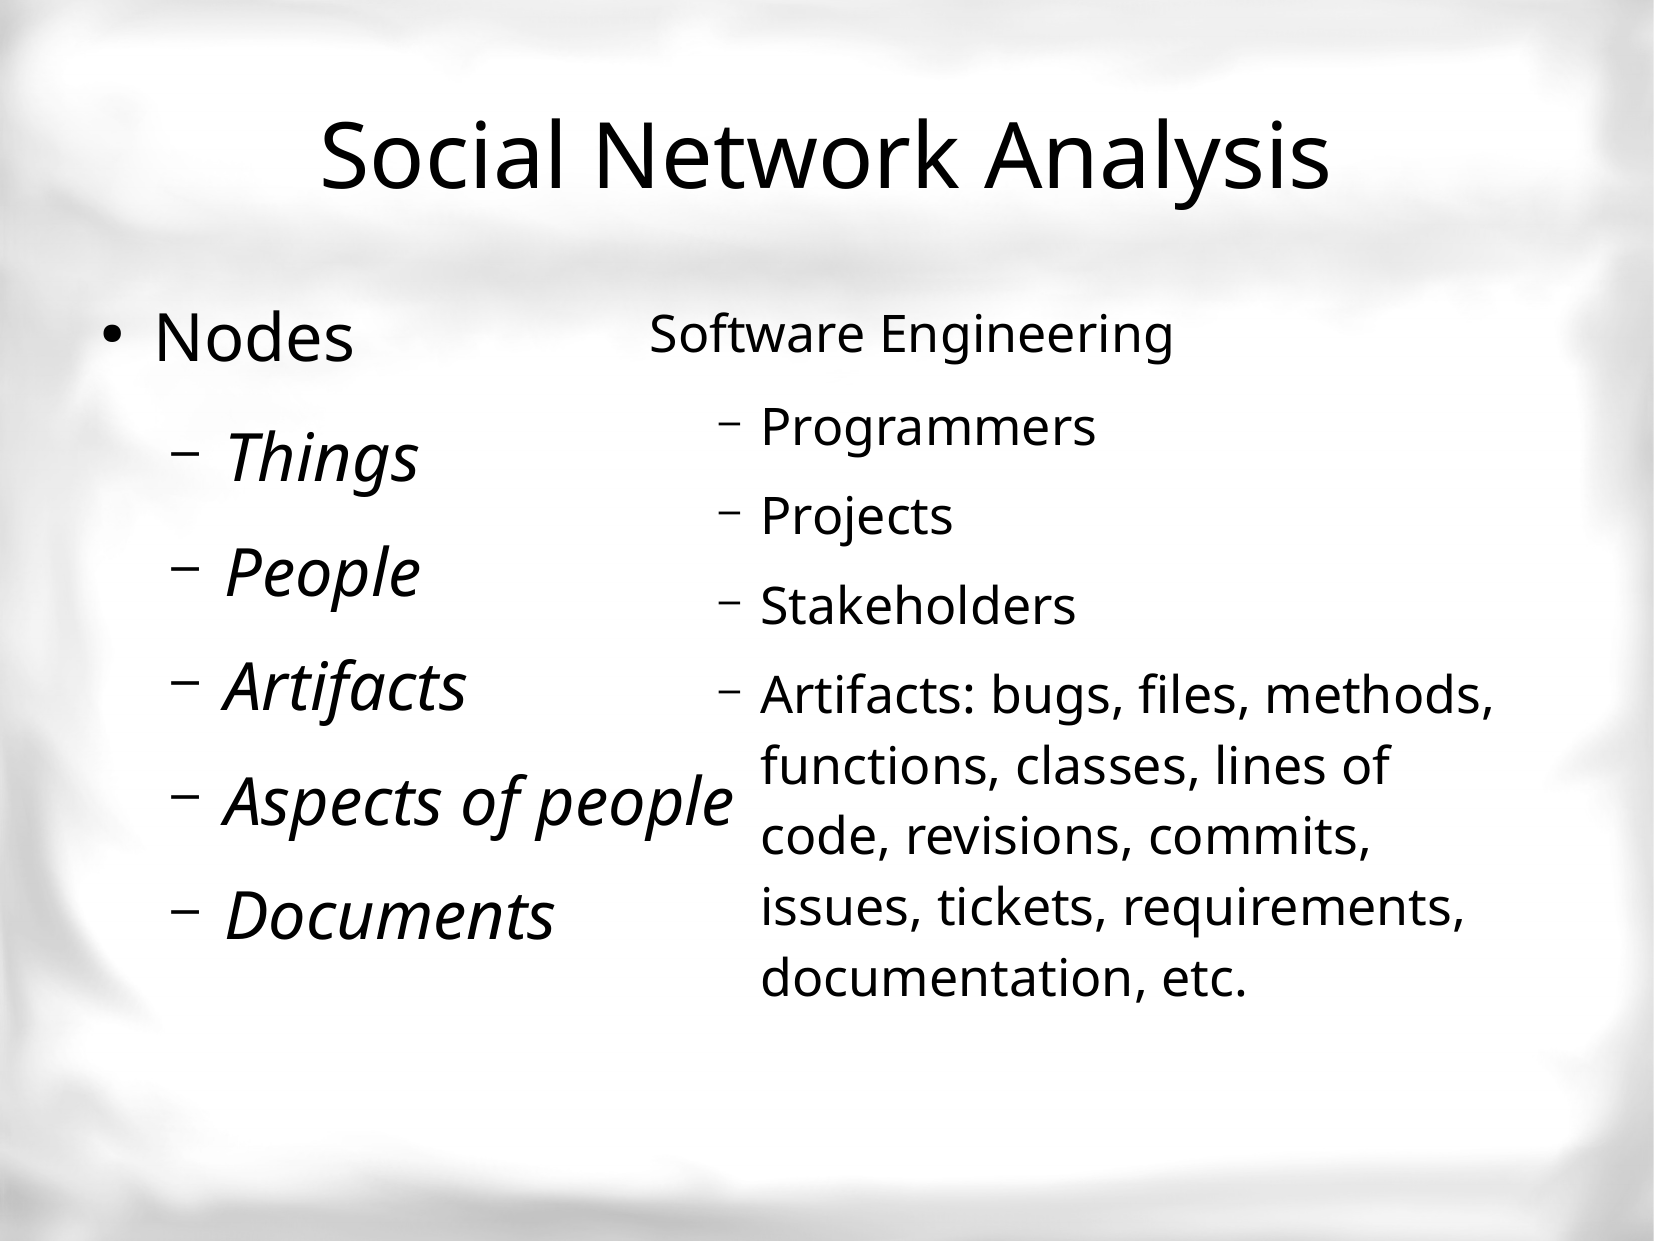

# Social Network Analysis
Nodes
Things
People
Artifacts
Aspects of people
Documents
Software Engineering
Programmers
Projects
Stakeholders
Artifacts: bugs, files, methods, functions, classes, lines of code, revisions, commits, issues, tickets, requirements, documentation, etc.